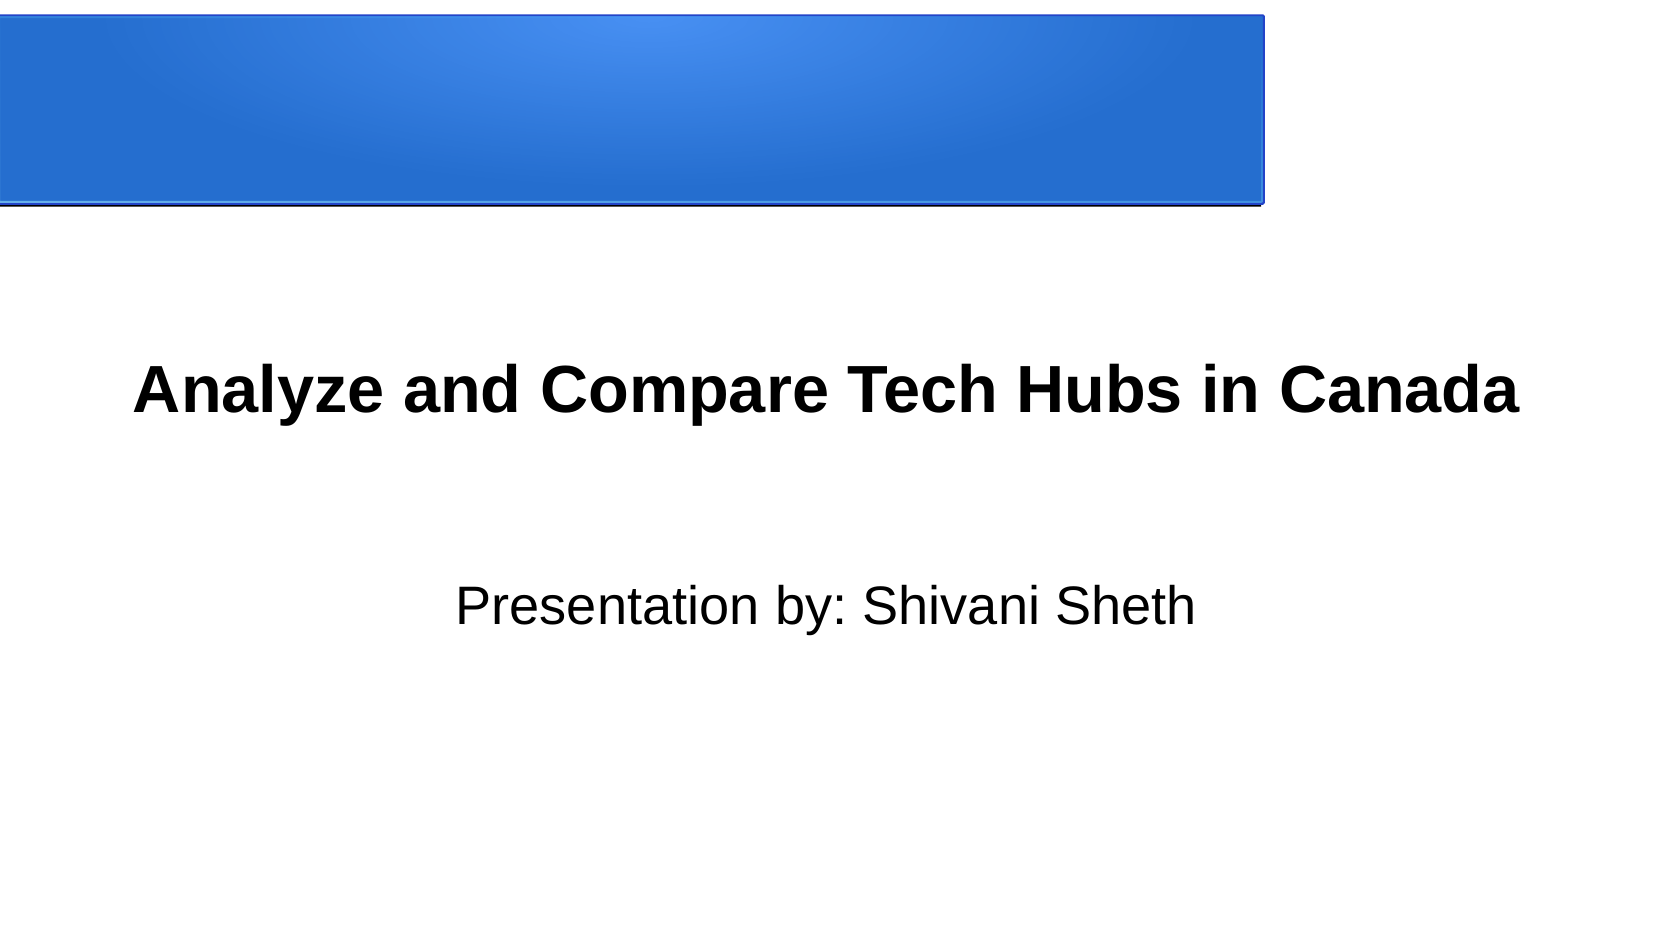

# Analyze and Compare Tech Hubs in Canada
Presentation by: Shivani Sheth